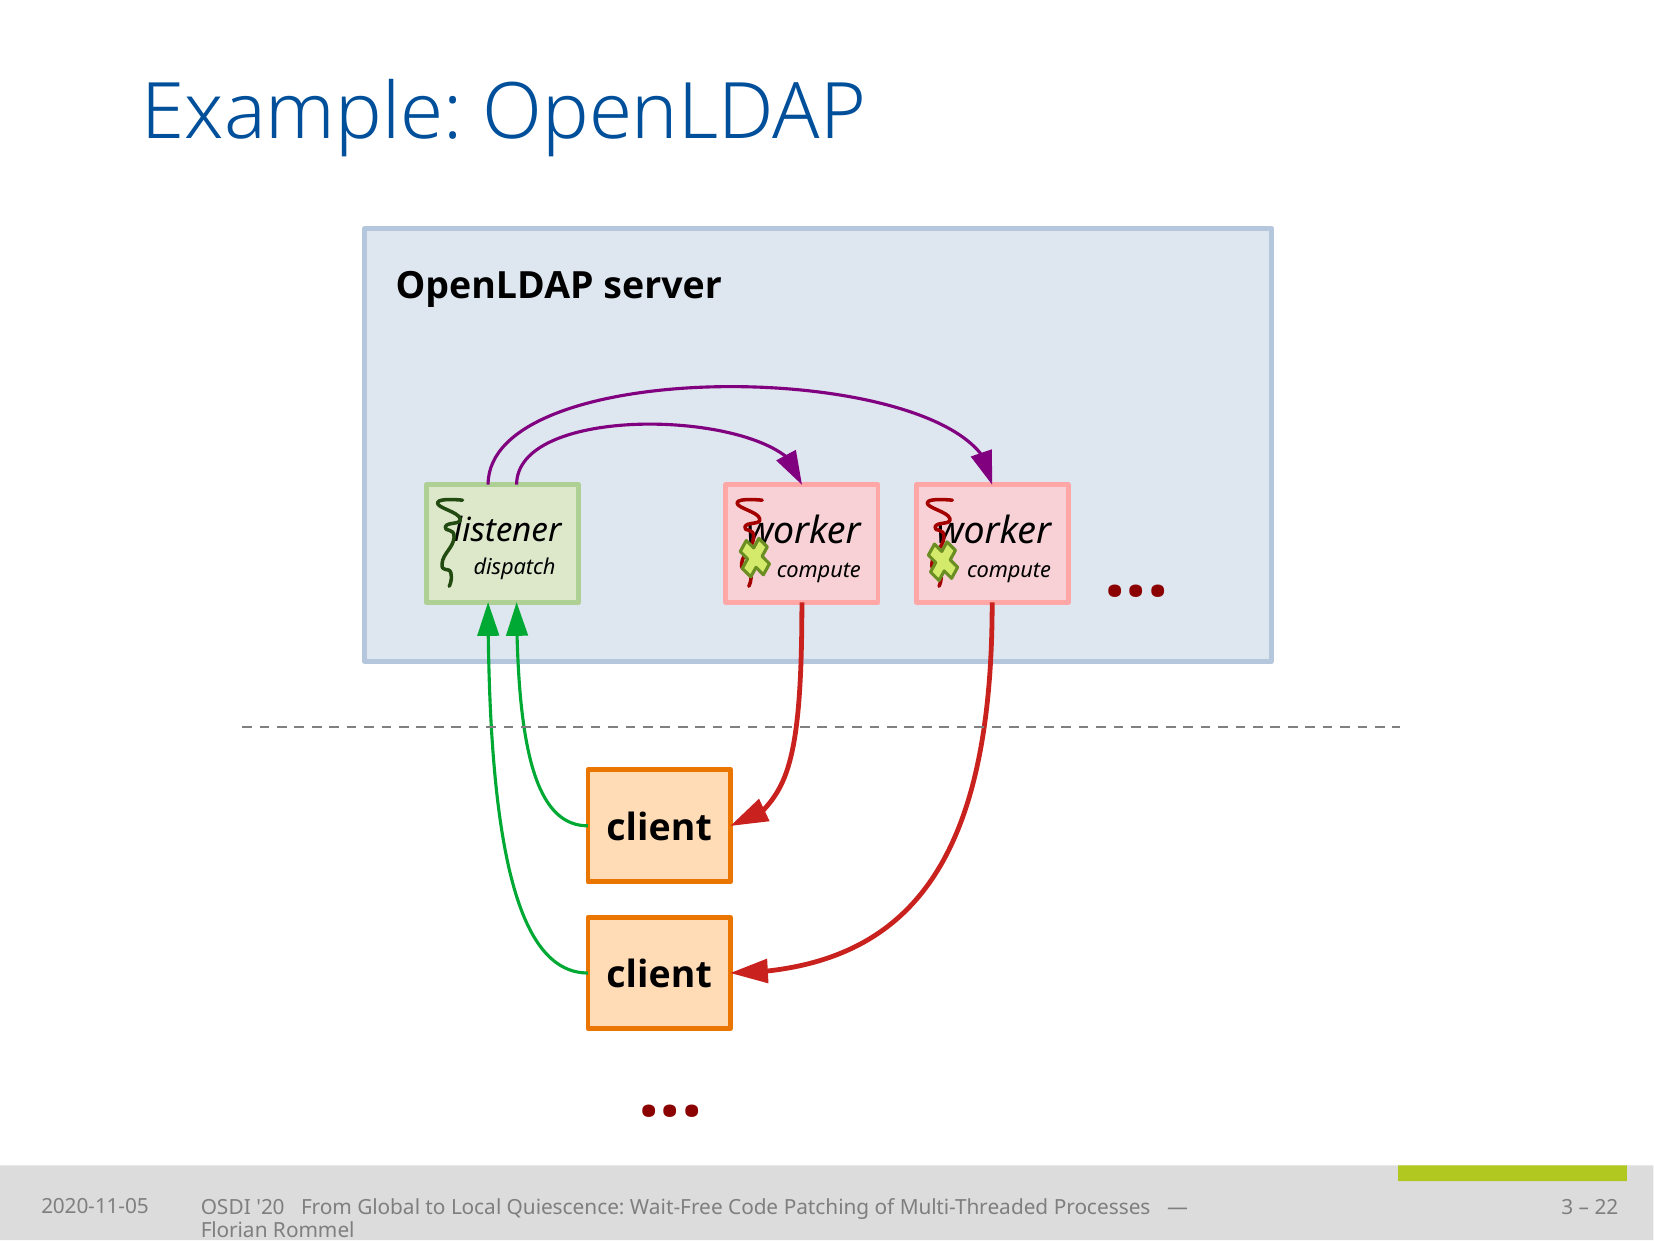

# Example: OpenLDAP
OpenLDAP server
listener
dispatch
worker
compute
worker
compute
...
client
client
...
3